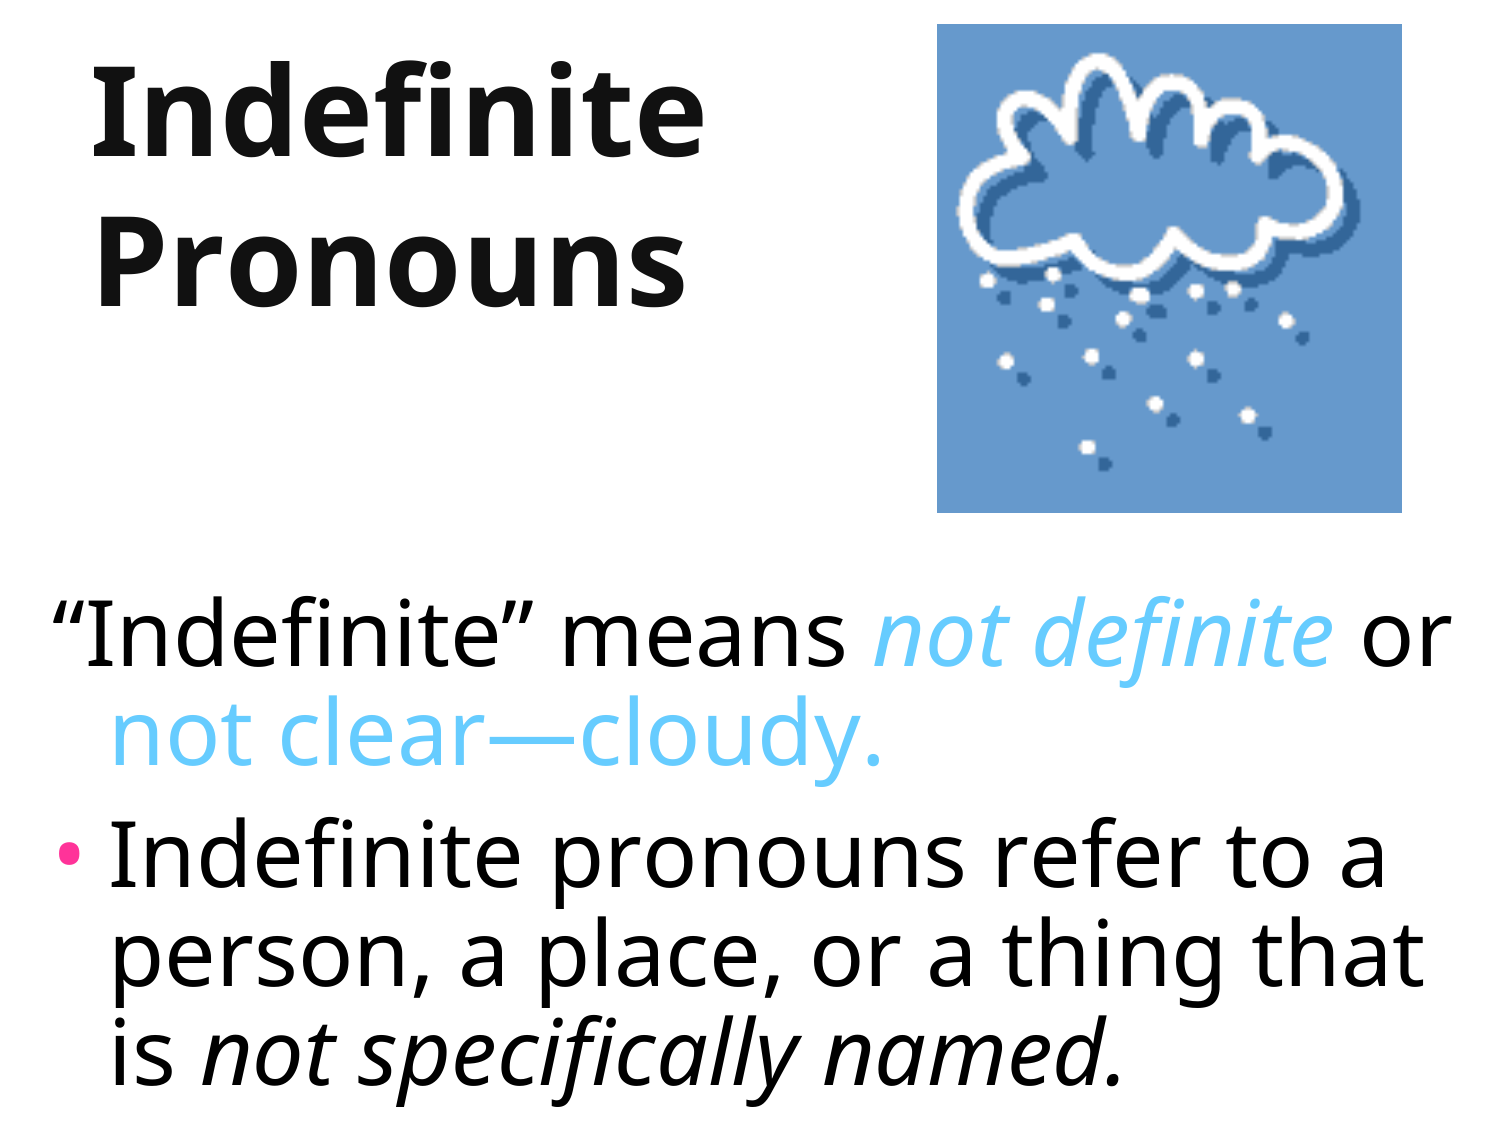

Indefinite
Pronouns
“Indefinite” means not definite or not clear—cloudy.
Indefinite pronouns refer to a person, a place, or a thing that is not specifically named.